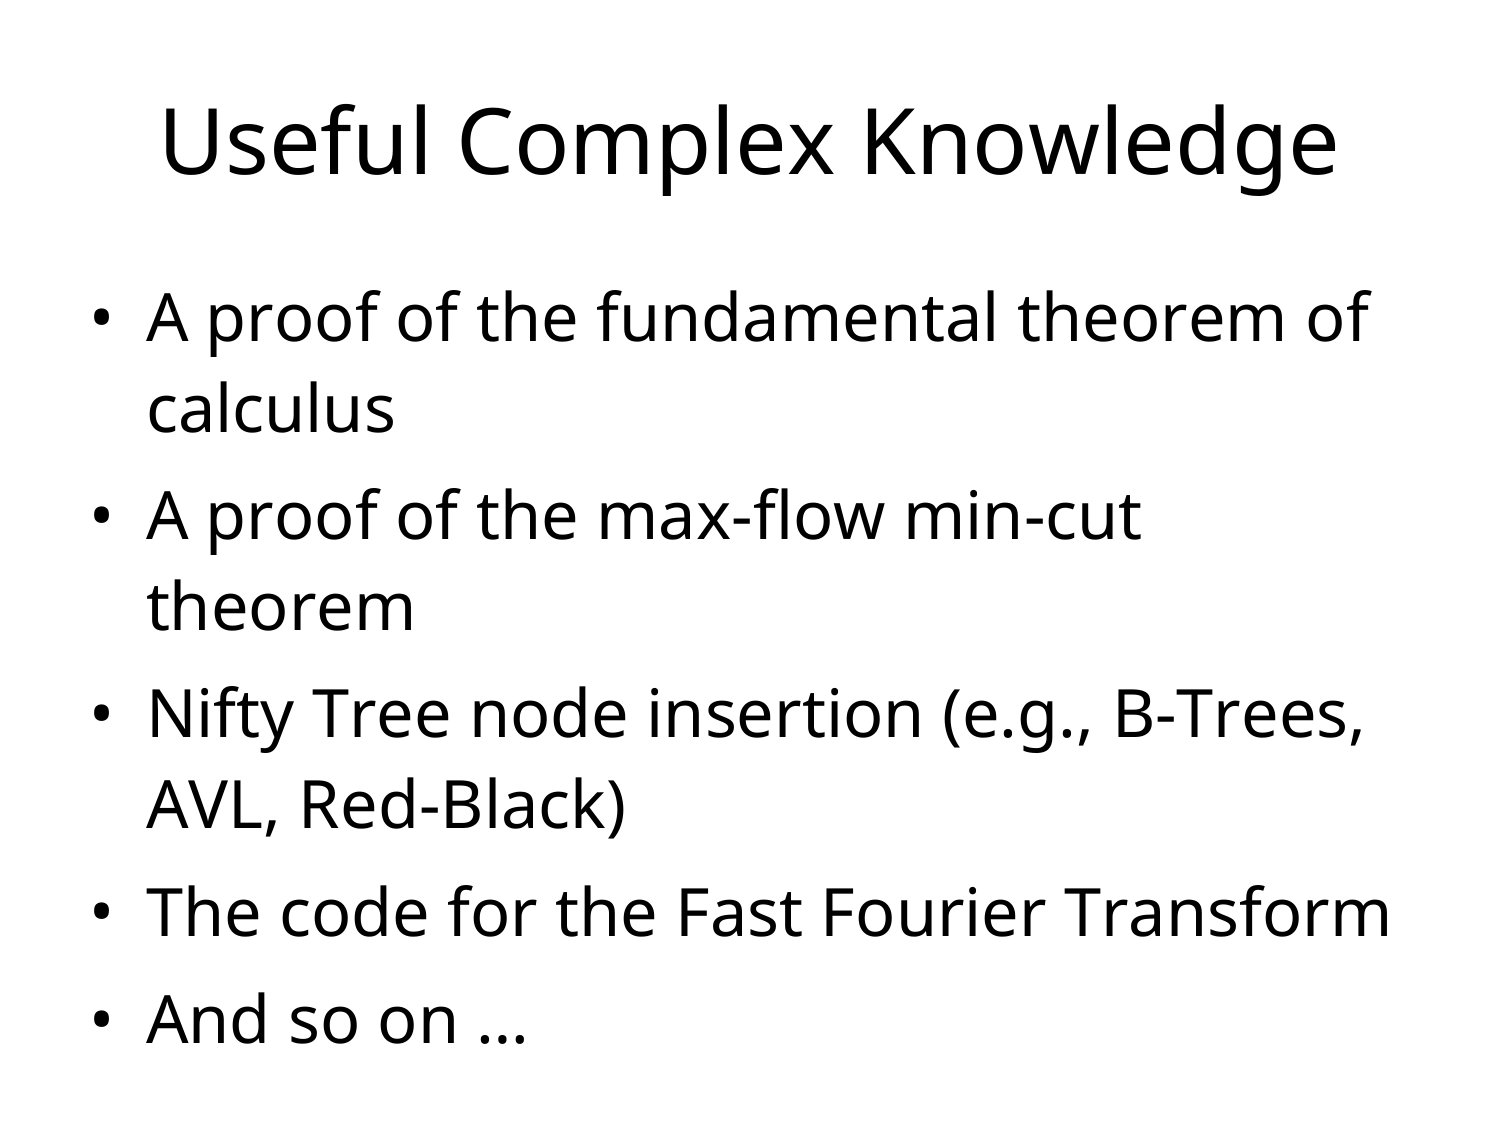

# Useful Complex Knowledge
A proof of the fundamental theorem of calculus
A proof of the max-flow min-cut theorem
Nifty Tree node insertion (e.g., B-Trees, AVL, Red-Black)
The code for the Fast Fourier Transform
And so on …